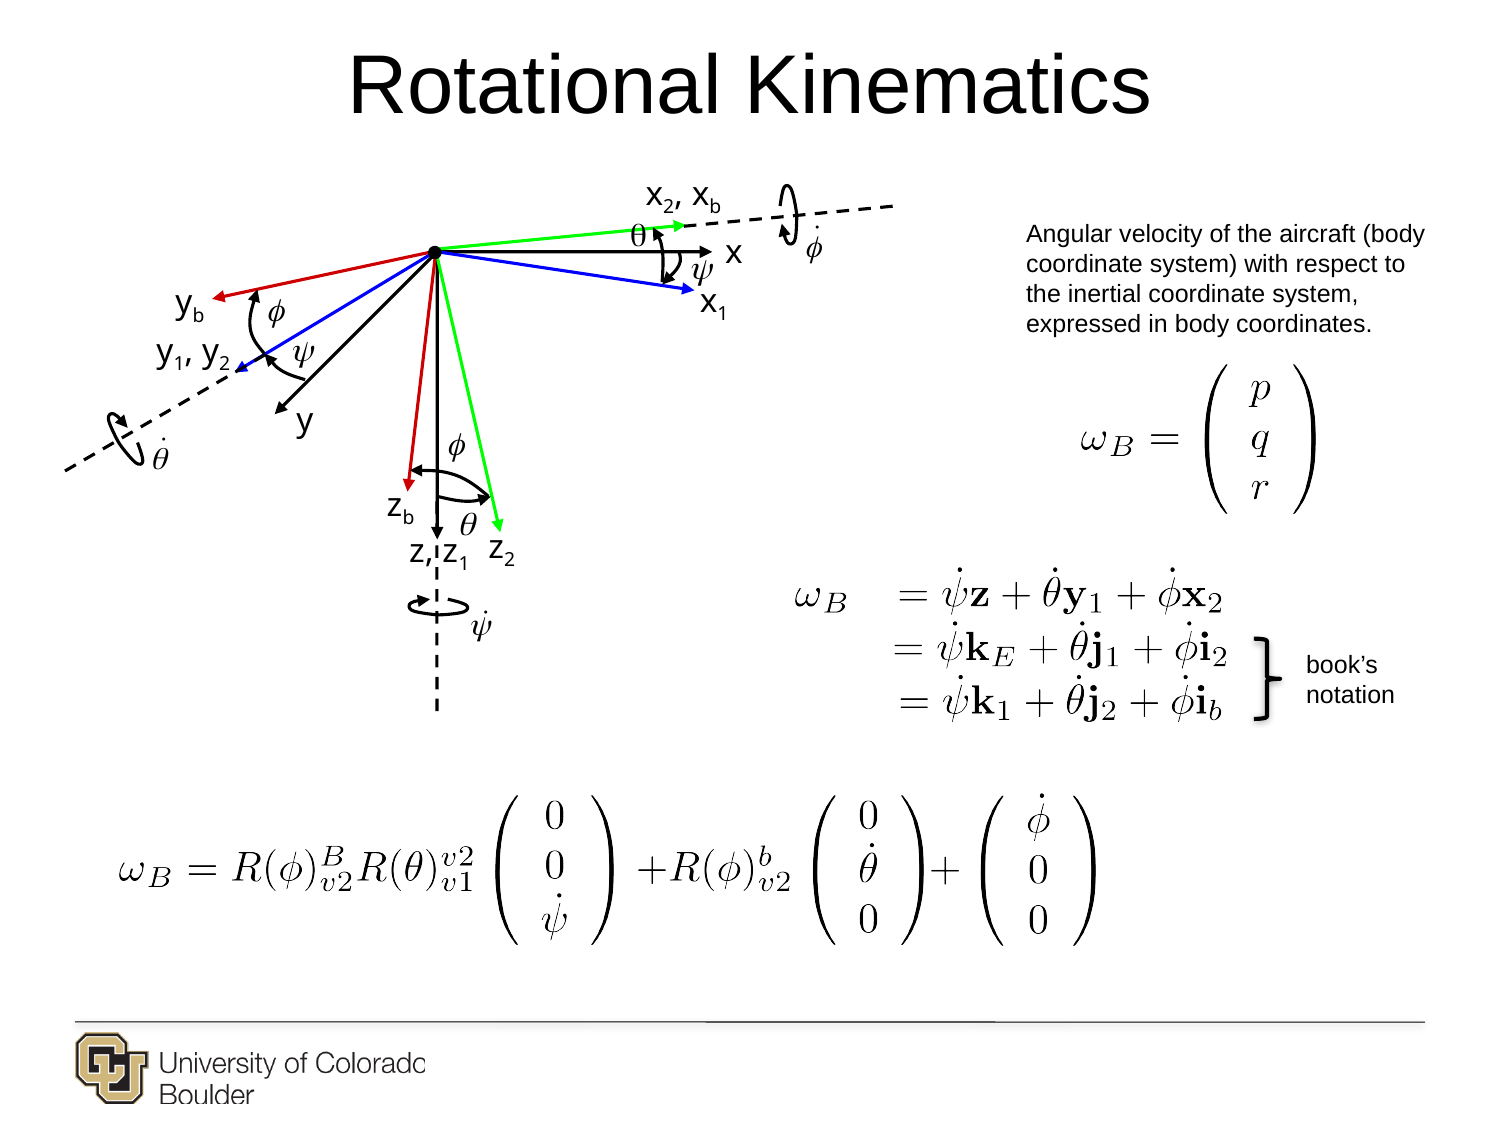

# Rotational Kinematics
x2, xb
q
x
y
x1
yb
f
y
y1, y2
y
f
zb
q
z2
z, z1
Angular velocity of the aircraft (body coordinate system) with respect to the inertial coordinate system, expressed in body coordinates.
book’s notation